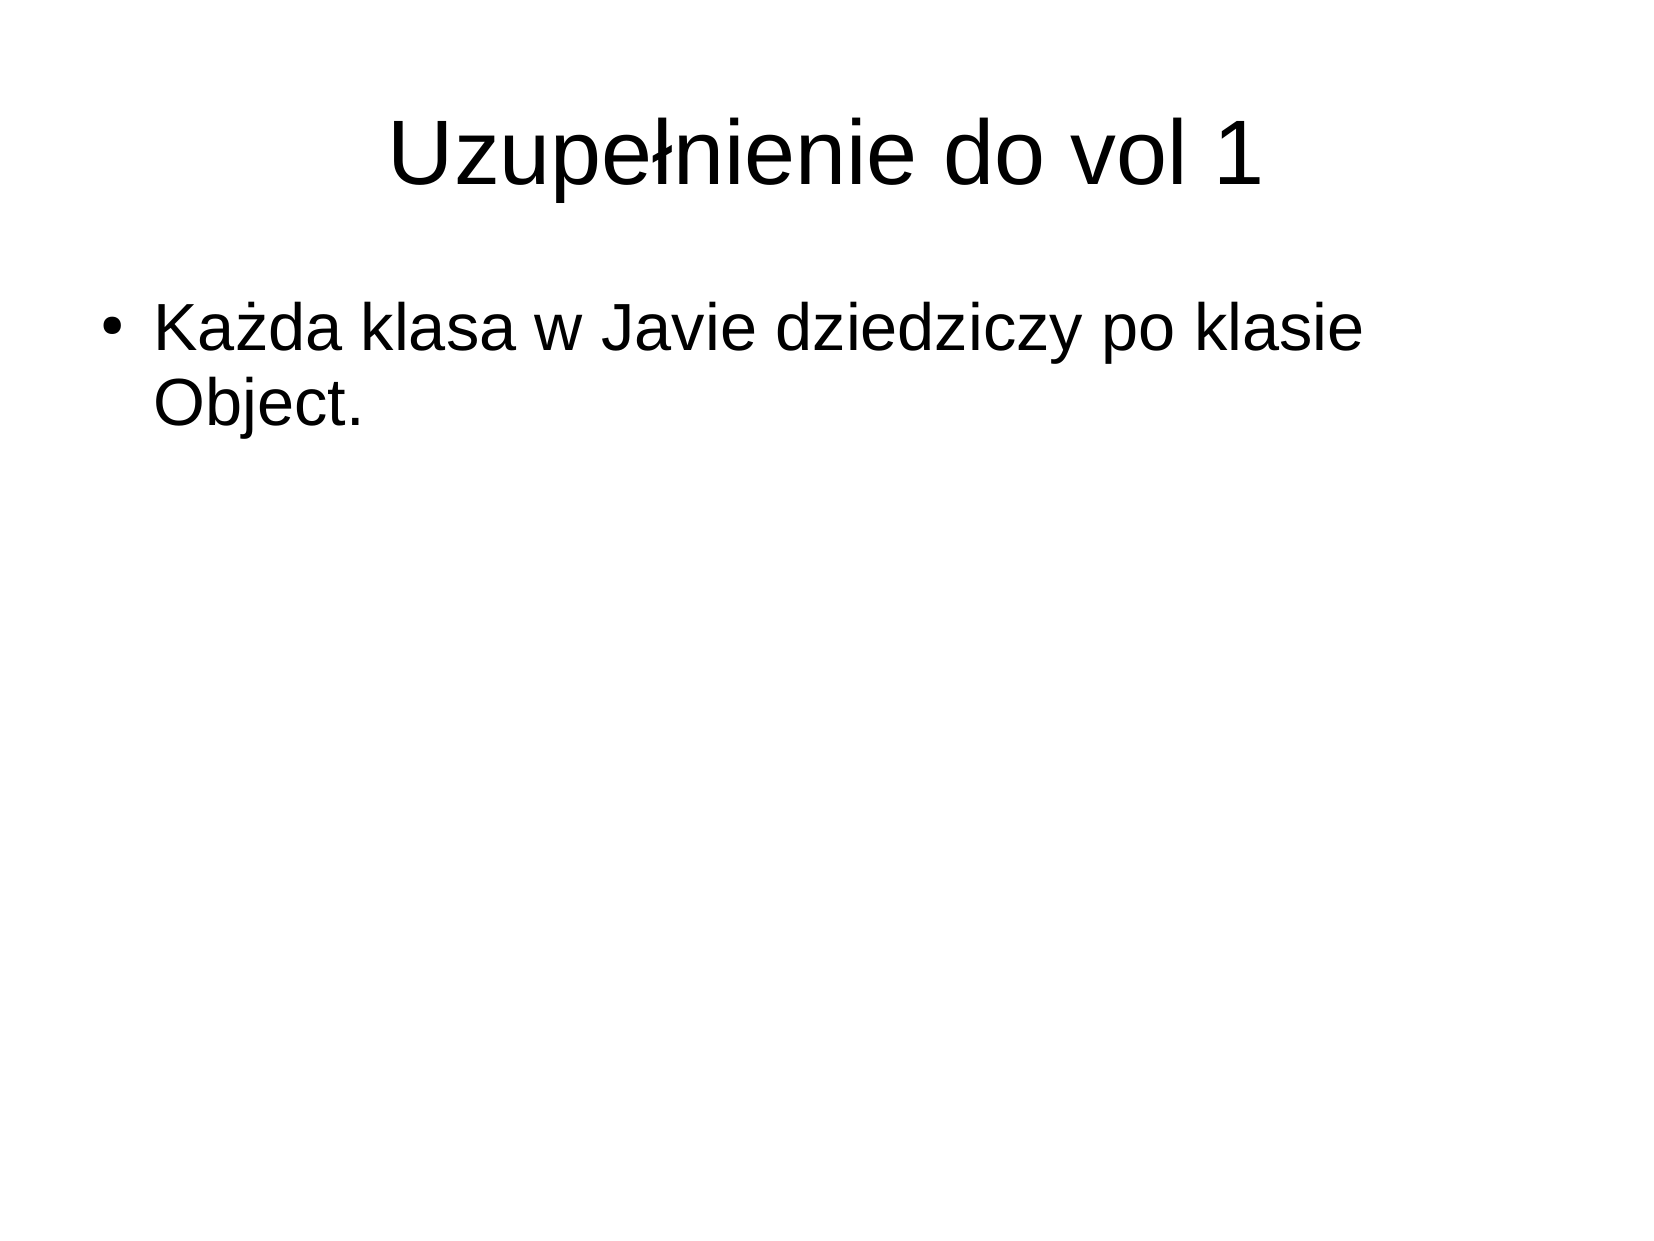

# Uzupełnienie do vol 1
Każda klasa w Javie dziedziczy po klasie Object.